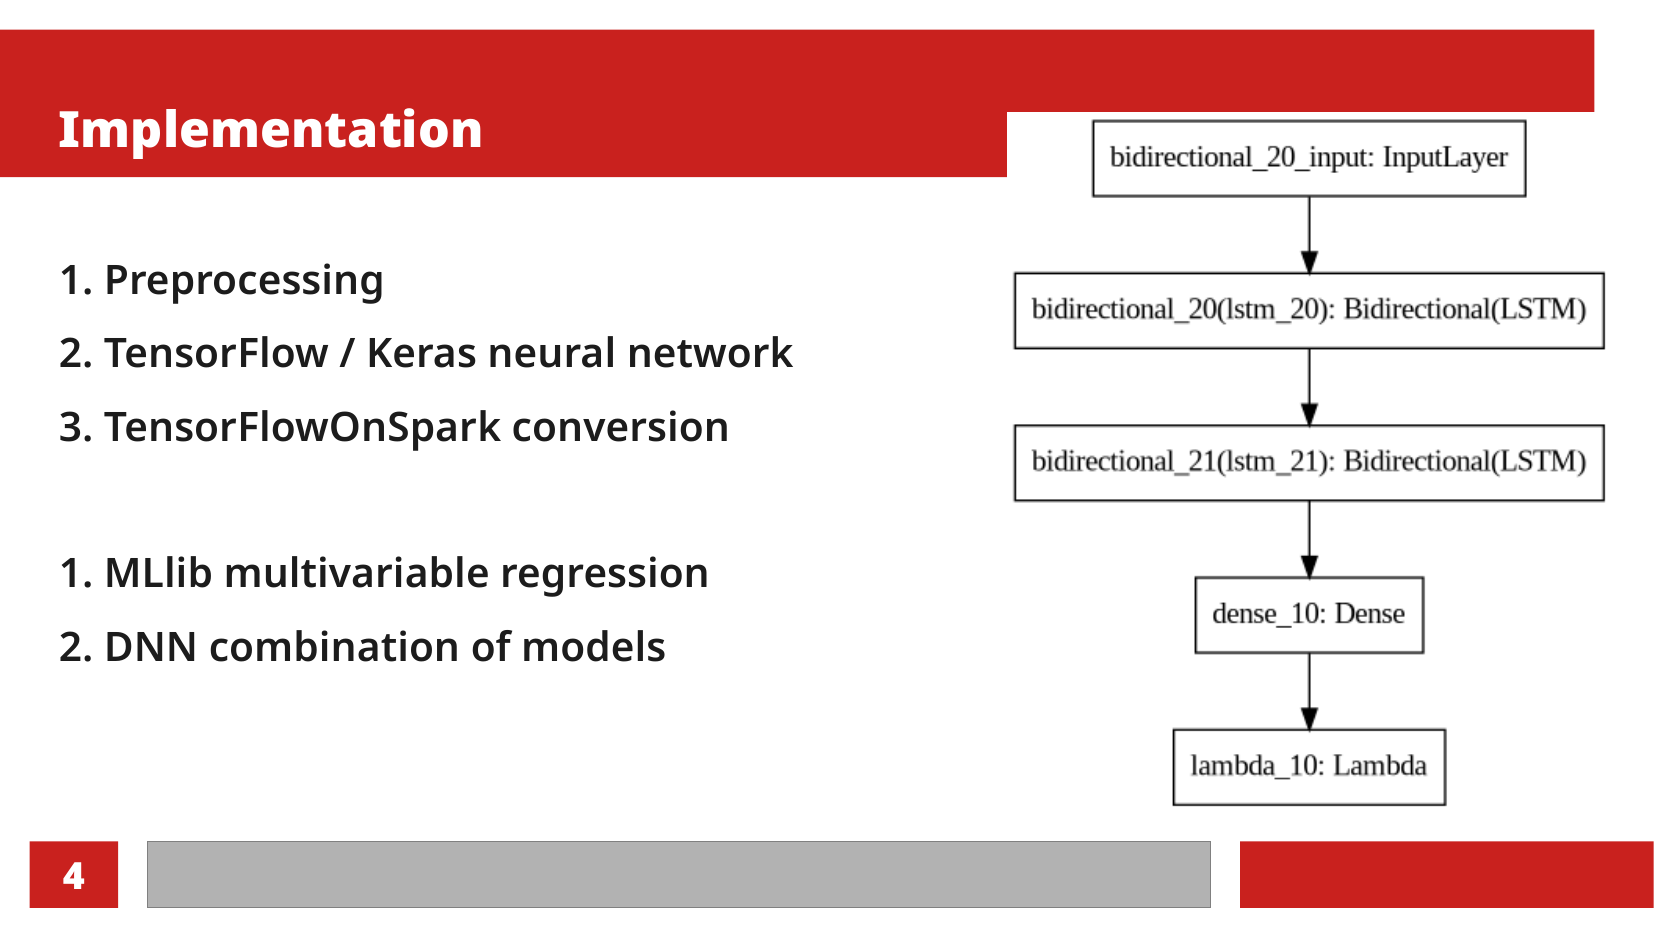

# Implementation
1. Preprocessing
2. TensorFlow / Keras neural network
3. TensorFlowOnSpark conversion
1. MLlib multivariable regression
2. DNN combination of models
4